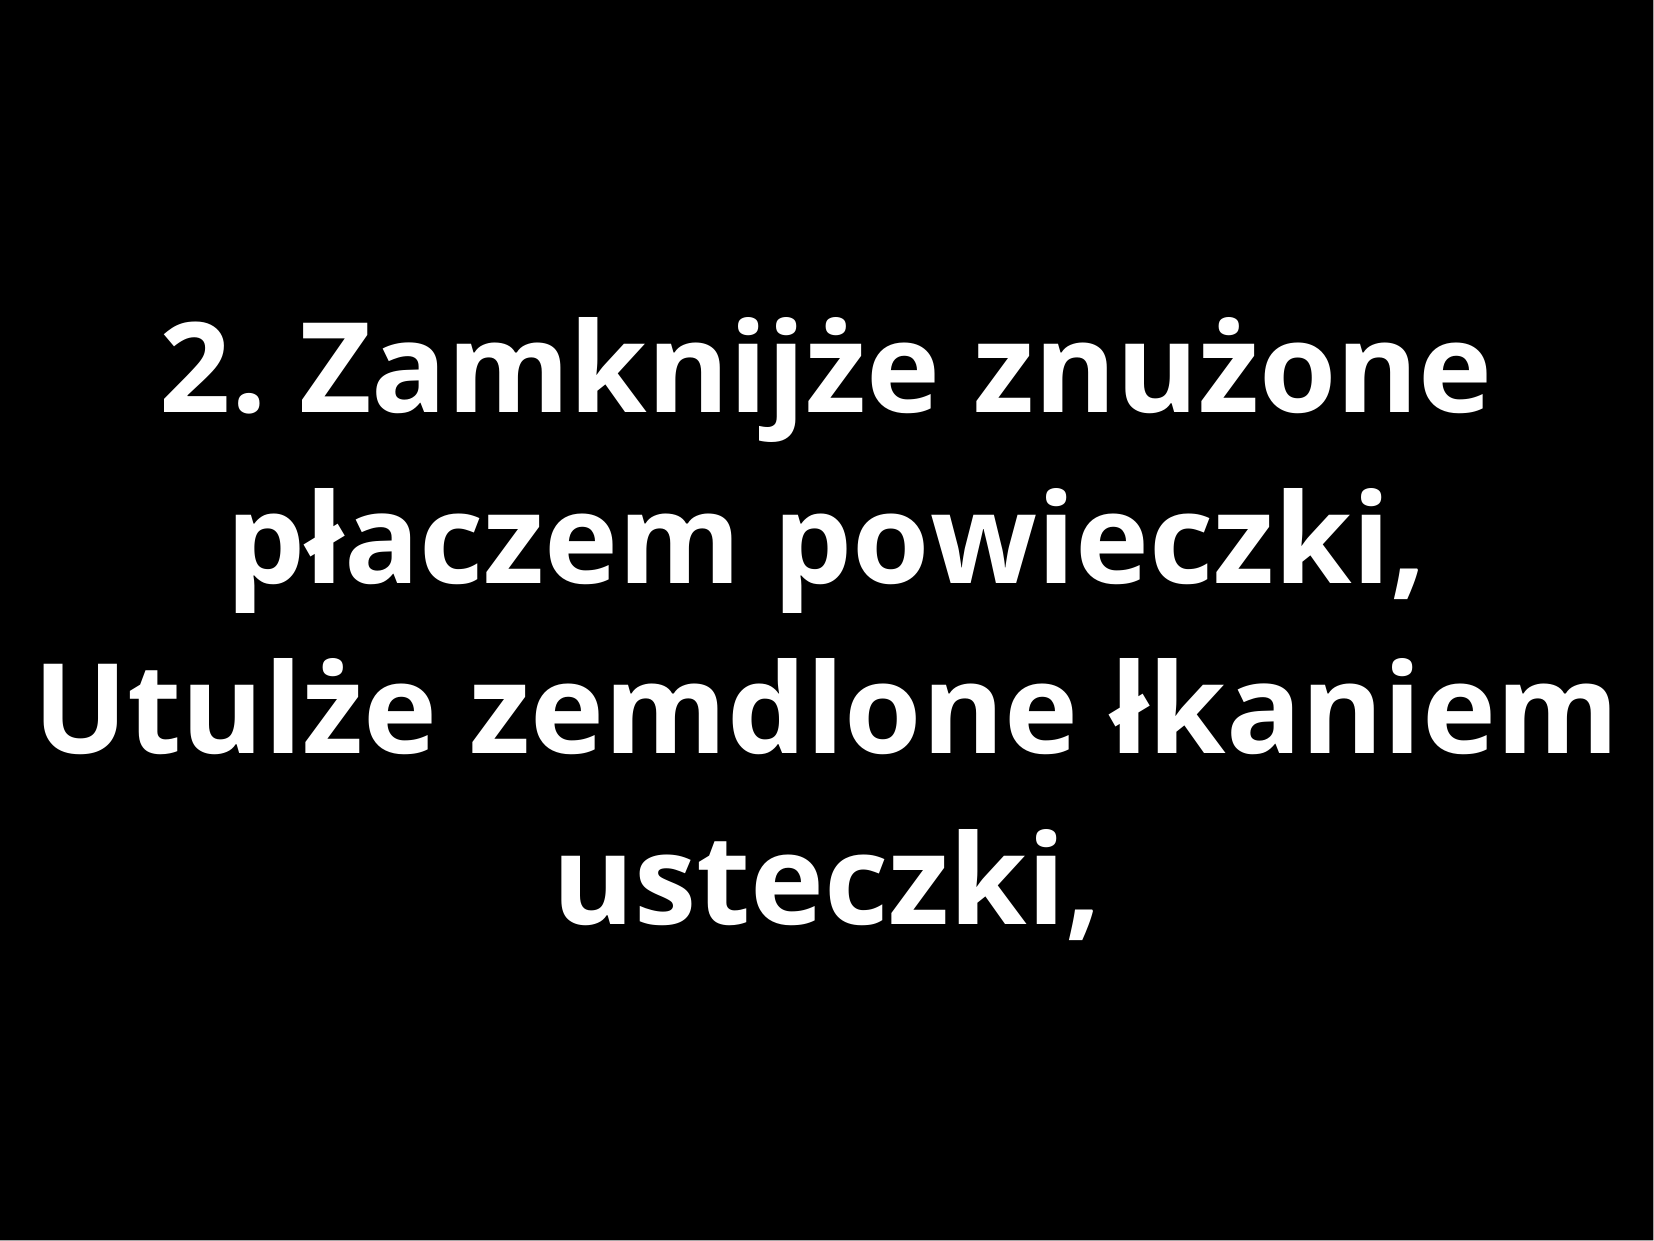

# 2. Zamknijże znużone płaczem powieczki, Utulże zemdlone łkaniem usteczki,